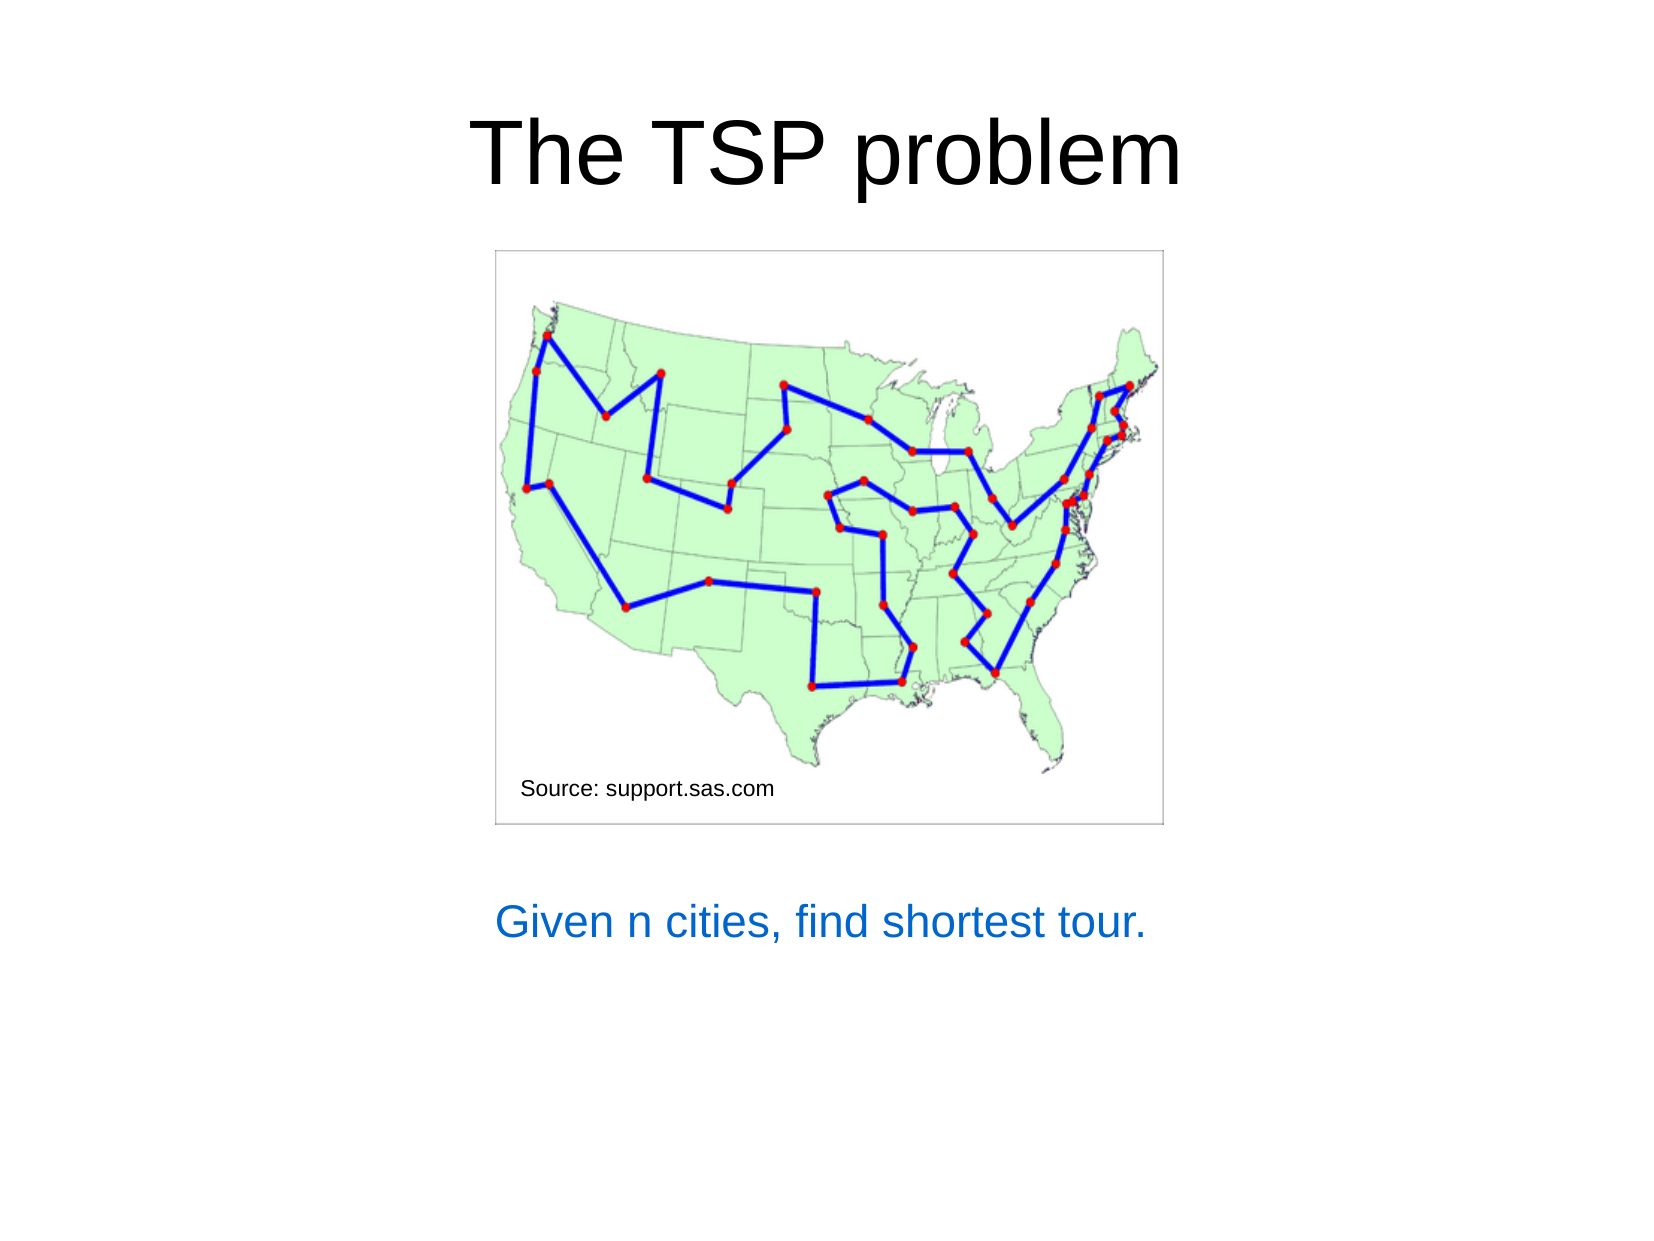

# The TSP problem
Source: support.sas.com
Given n cities, find shortest tour.